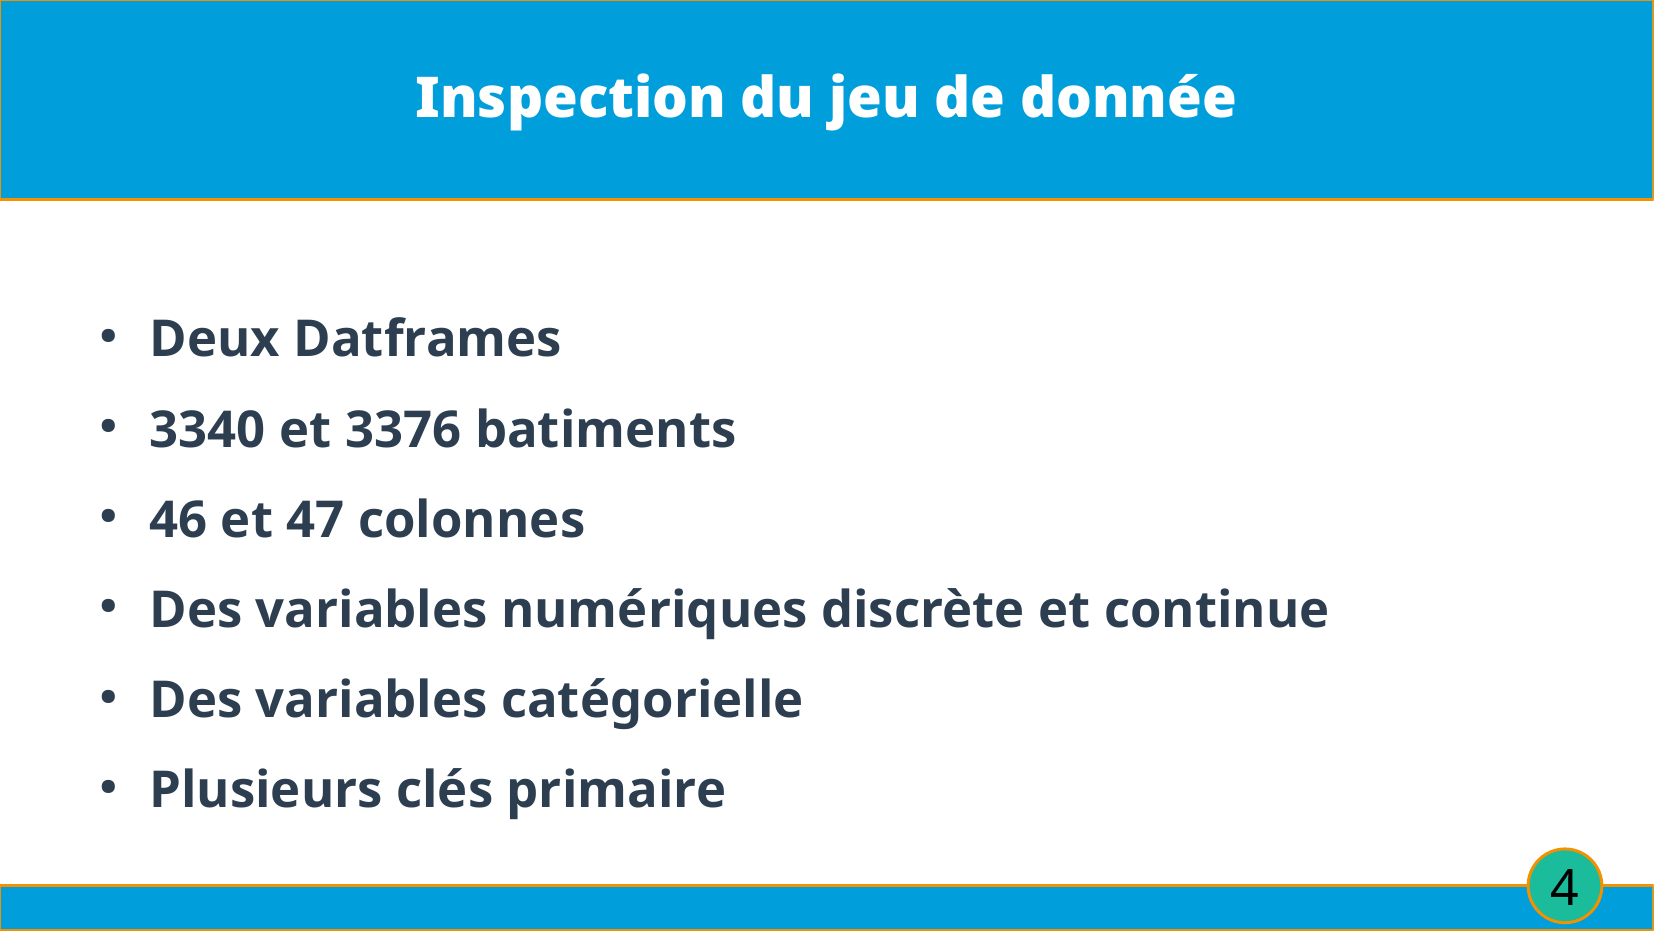

# Inspection du jeu de donnée
Deux Datframes
3340 et 3376 batiments
46 et 47 colonnes
Des variables numériques discrète et continue
Des variables catégorielle
Plusieurs clés primaire